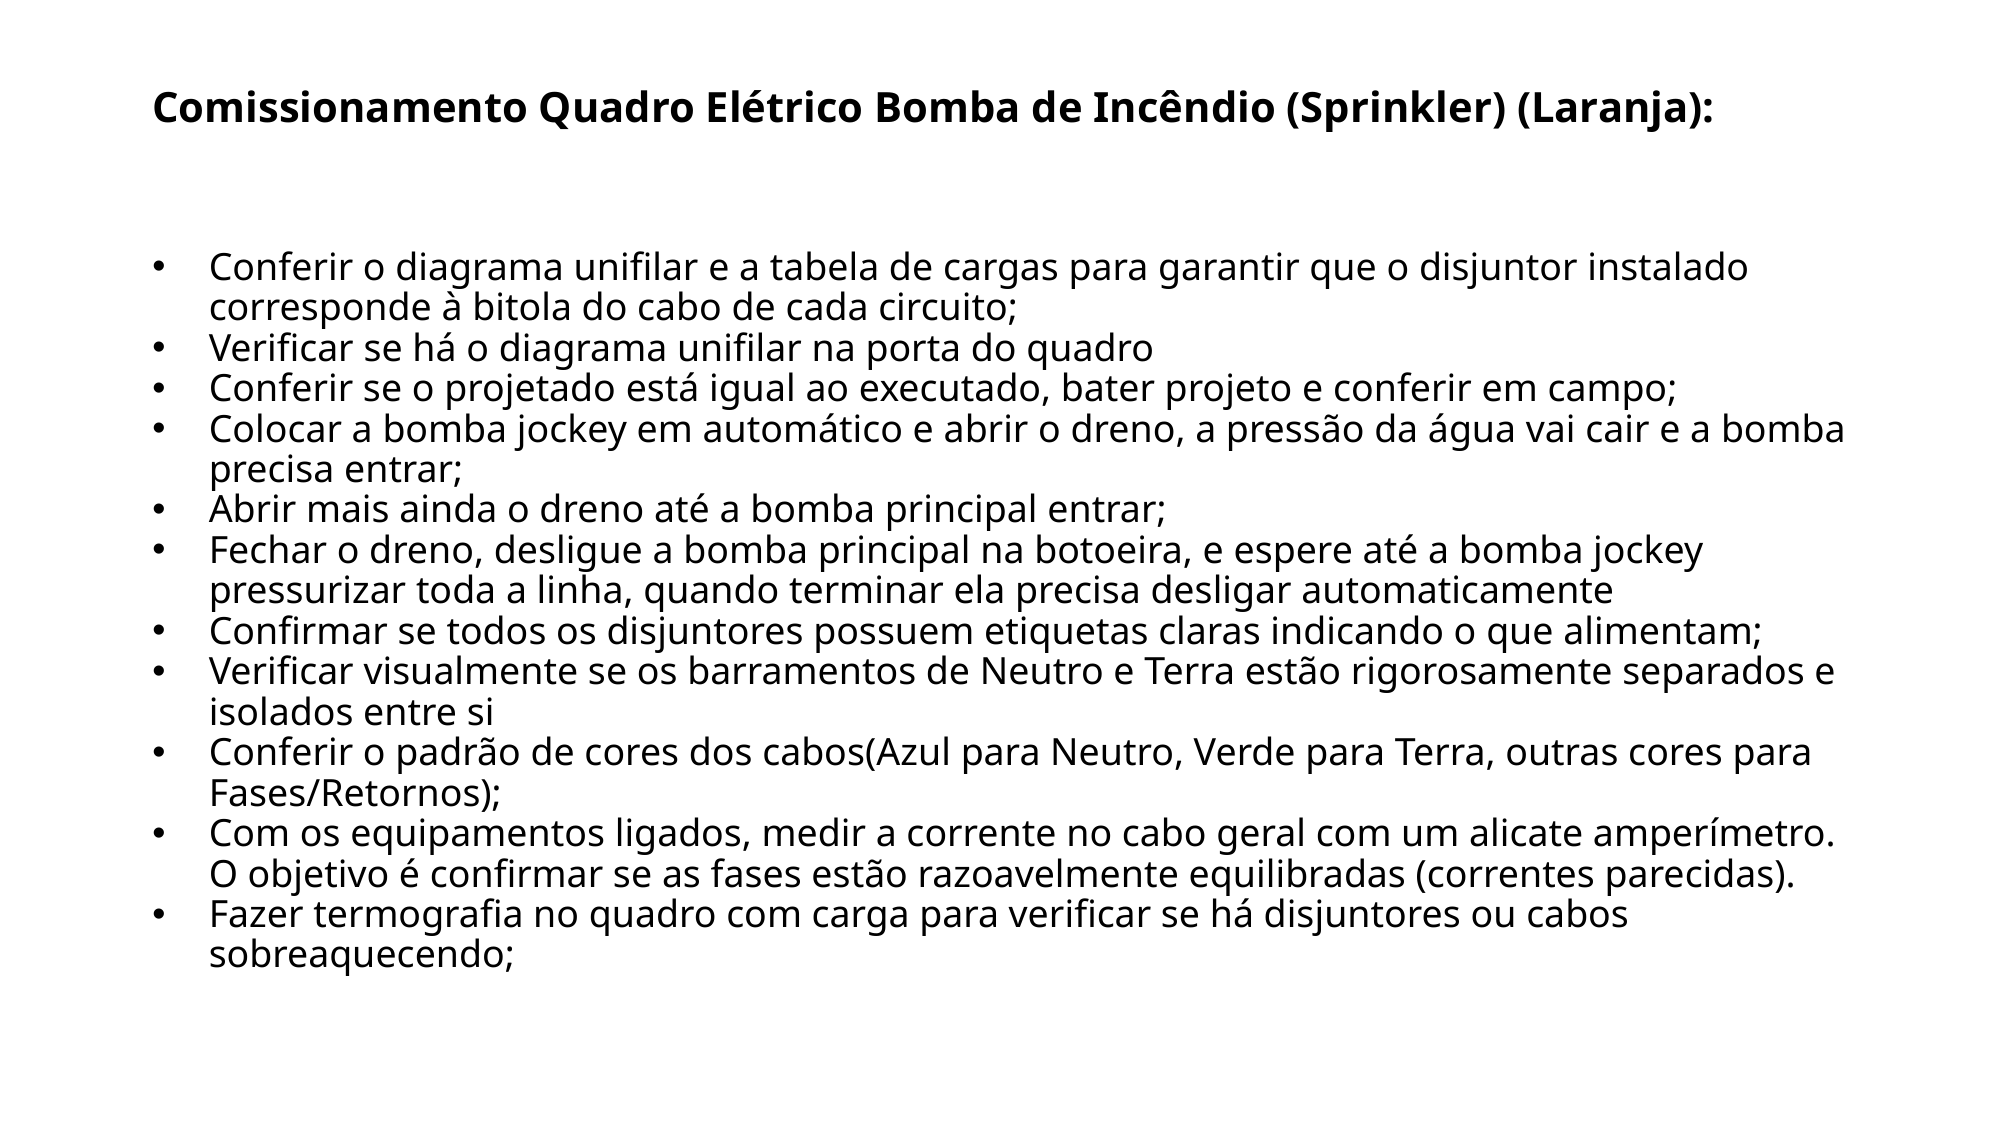

# Comissionamento Quadro Elétrico Bomba de Incêndio (Sprinkler) (Laranja):
Conferir o diagrama unifilar e a tabela de cargas para garantir que o disjuntor instalado corresponde à bitola do cabo de cada circuito;
Verificar se há o diagrama unifilar na porta do quadro
Conferir se o projetado está igual ao executado, bater projeto e conferir em campo;
Colocar a bomba jockey em automático e abrir o dreno, a pressão da água vai cair e a bomba precisa entrar;
Abrir mais ainda o dreno até a bomba principal entrar;
Fechar o dreno, desligue a bomba principal na botoeira, e espere até a bomba jockey pressurizar toda a linha, quando terminar ela precisa desligar automaticamente
Confirmar se todos os disjuntores possuem etiquetas claras indicando o que alimentam;
Verificar visualmente se os barramentos de Neutro e Terra estão rigorosamente separados e isolados entre si
Conferir o padrão de cores dos cabos(Azul para Neutro, Verde para Terra, outras cores para Fases/Retornos);
Com os equipamentos ligados, medir a corrente no cabo geral com um alicate amperímetro. O objetivo é confirmar se as fases estão razoavelmente equilibradas (correntes parecidas).
Fazer termografia no quadro com carga para verificar se há disjuntores ou cabos sobreaquecendo;